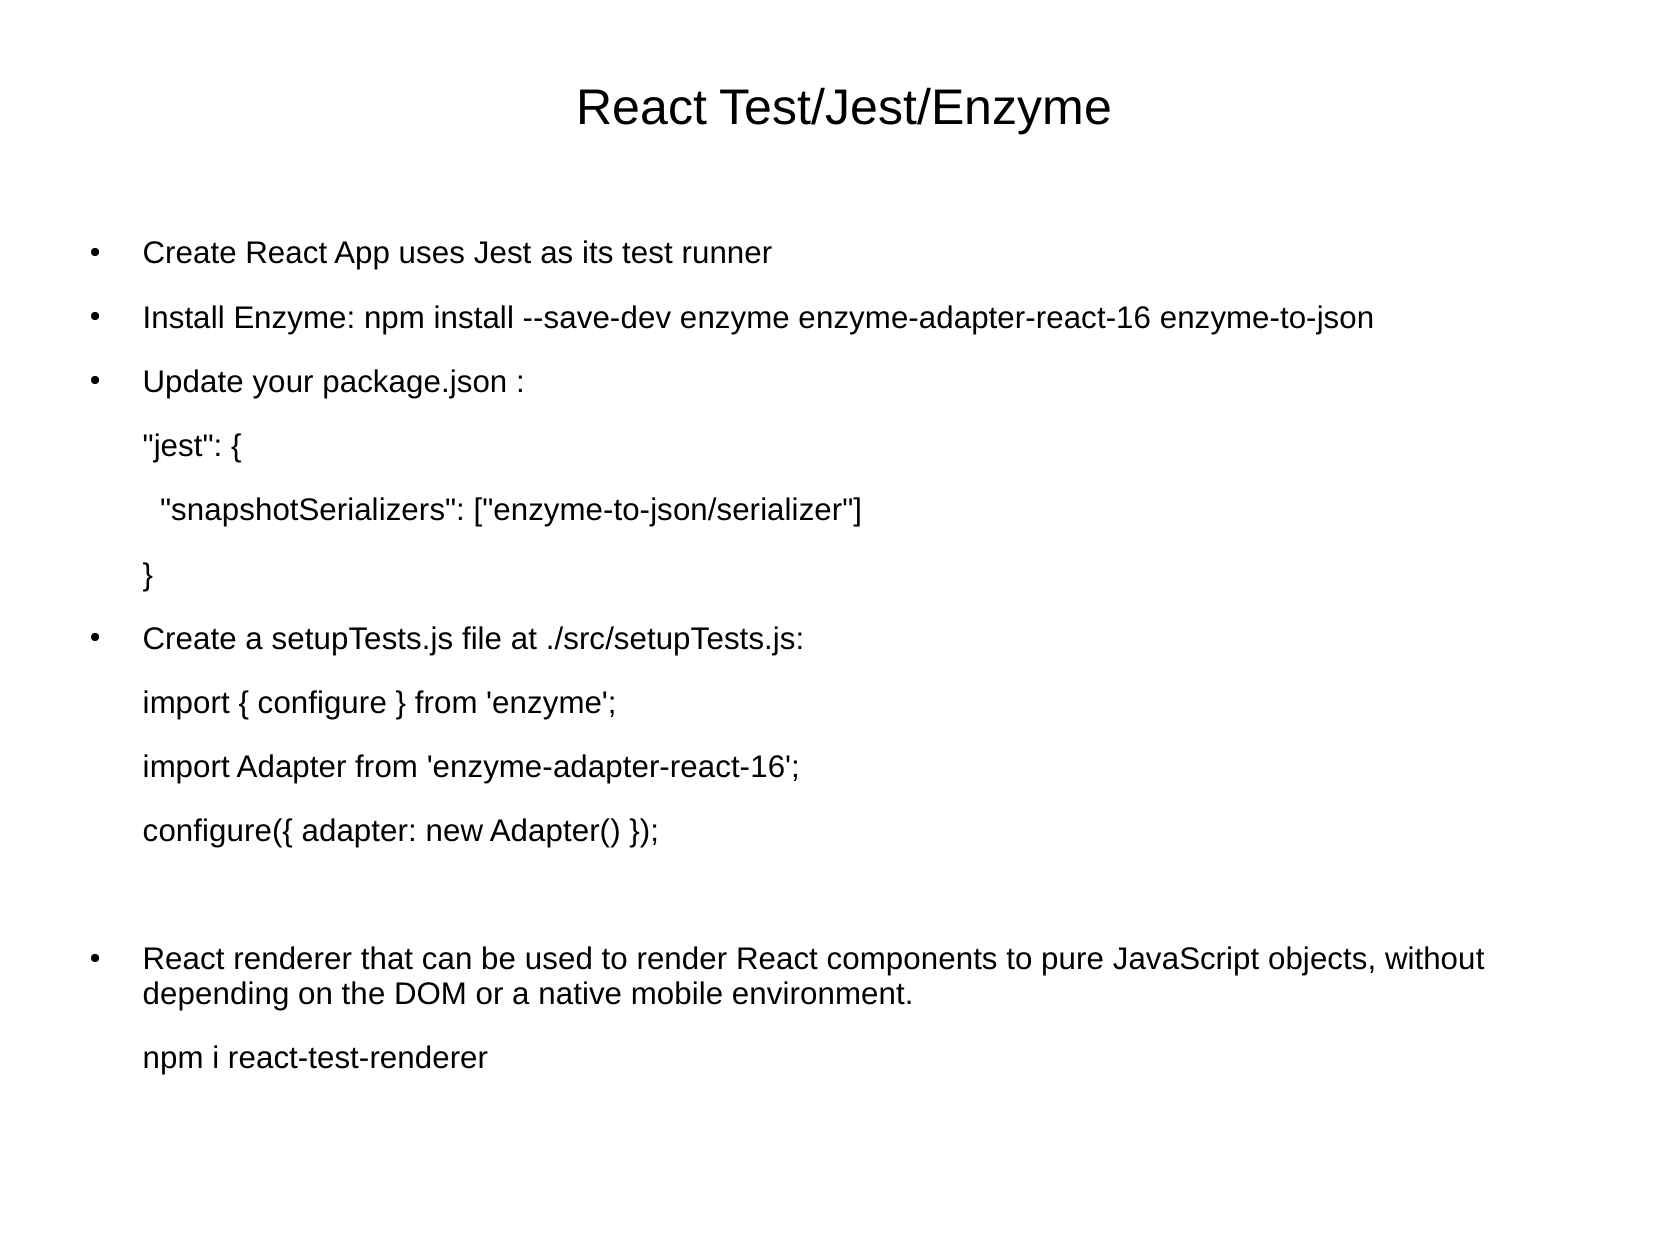

# React Test/Jest/Enzyme
Create React App uses Jest as its test runner
Install Enzyme: npm install --save-dev enzyme enzyme-adapter-react-16 enzyme-to-json
Update your package.json :
"jest": {
 "snapshotSerializers": ["enzyme-to-json/serializer"]
}
Create a setupTests.js file at ./src/setupTests.js:
import { configure } from 'enzyme';
import Adapter from 'enzyme-adapter-react-16';
configure({ adapter: new Adapter() });
React renderer that can be used to render React components to pure JavaScript objects, without depending on the DOM or a native mobile environment.
npm i react-test-renderer